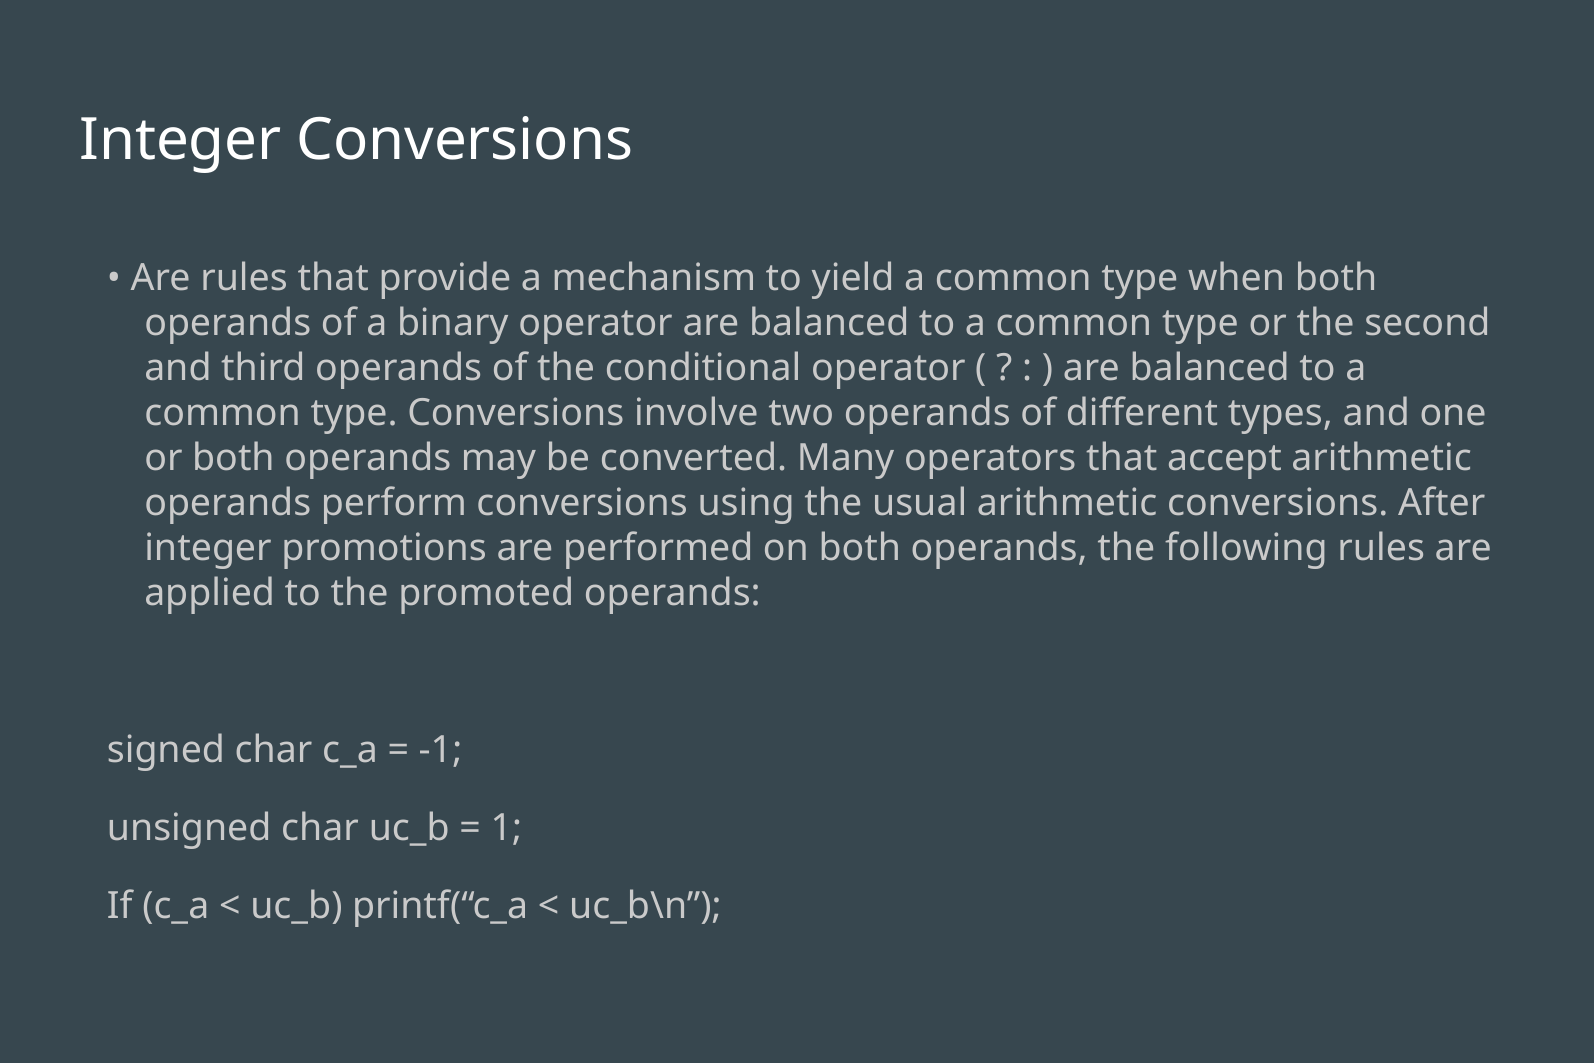

# Integer Conversions
• Are rules that provide a mechanism to yield a common type when both operands of a binary operator are balanced to a common type or the second and third operands of the conditional operator ( ? : ) are balanced to a common type. Conversions involve two operands of different types, and one or both operands may be converted. Many operators that accept arithmetic operands perform conversions using the usual arithmetic conversions. After integer promotions are performed on both operands, the following rules are applied to the promoted operands:
signed char c_a = -1;
unsigned char uc_b = 1;
If (c_a < uc_b) printf(“c_a < uc_b\n”);